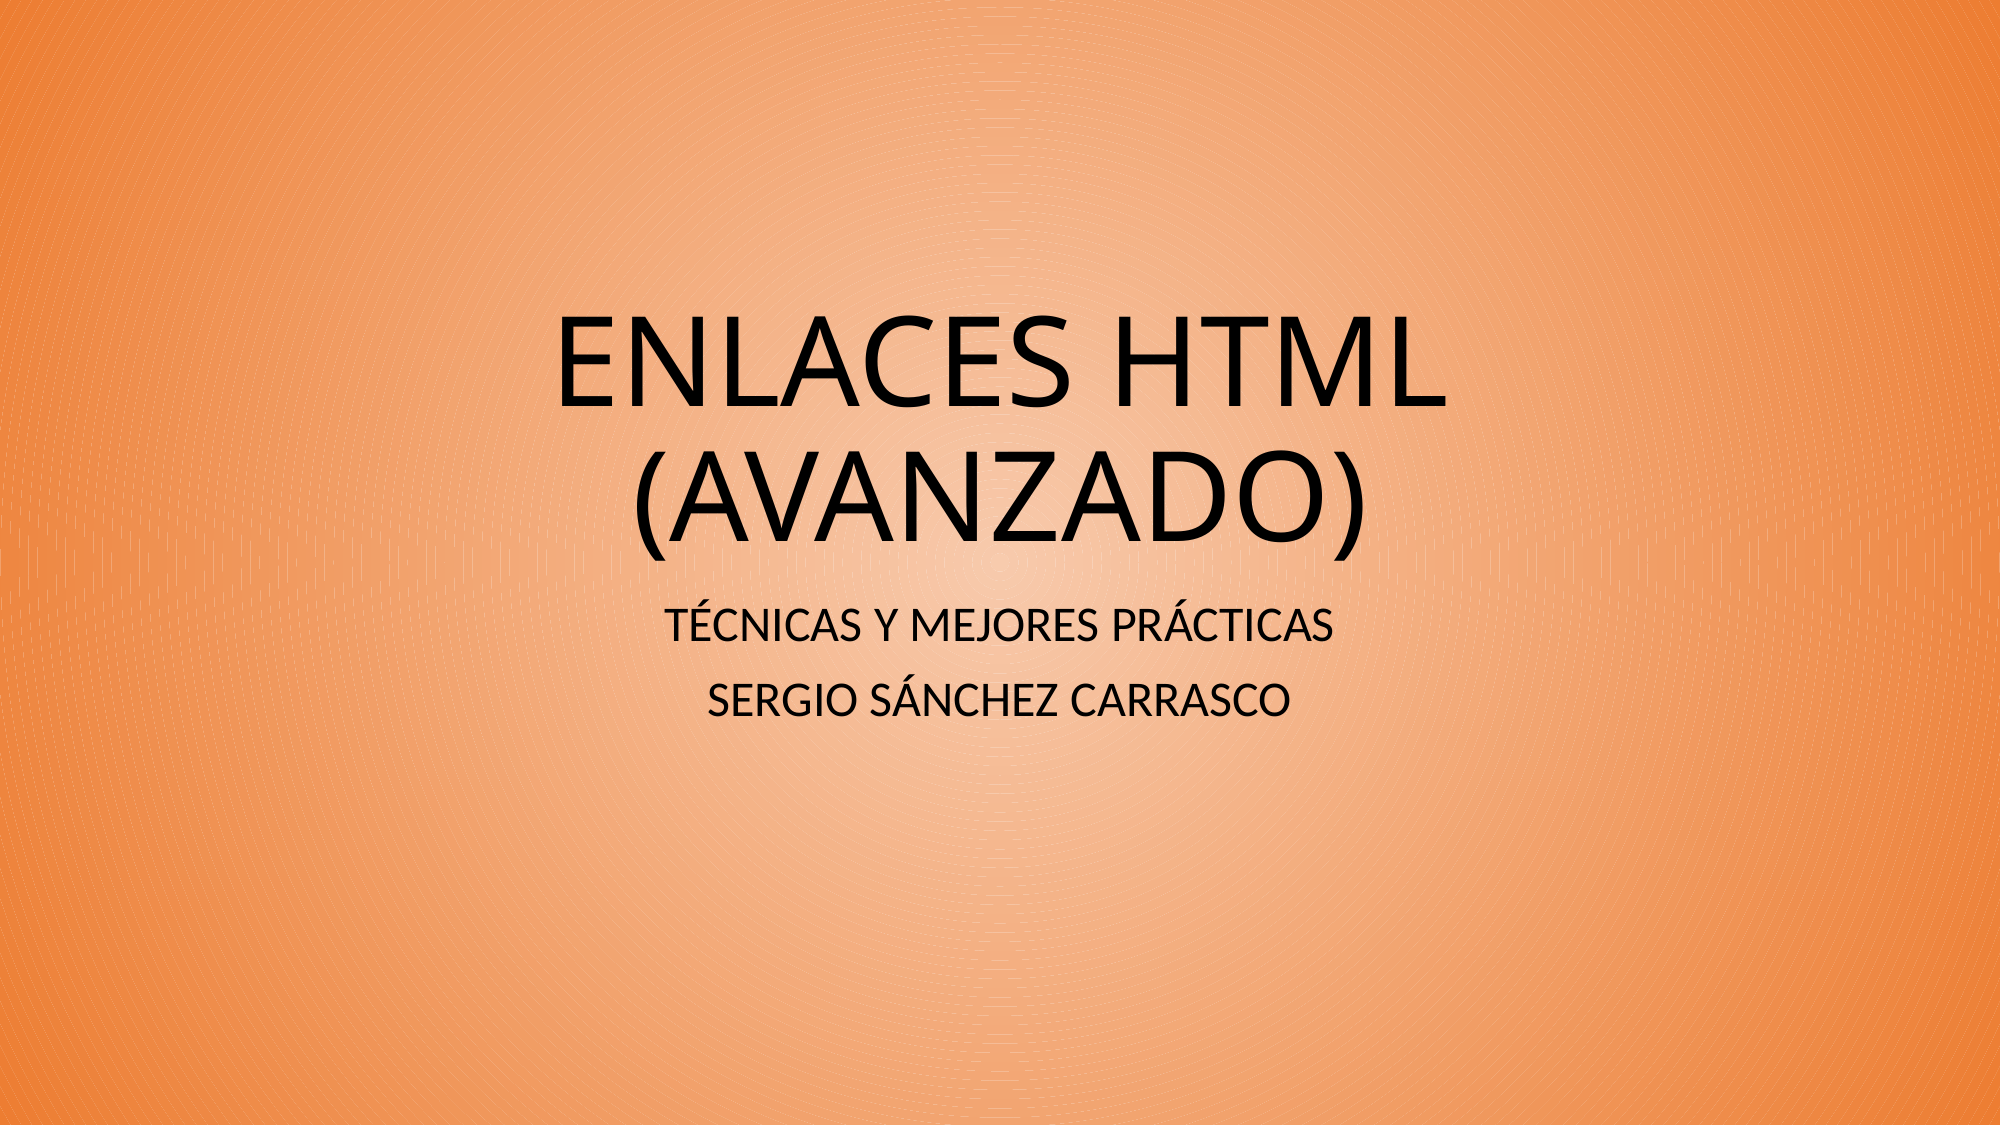

# ENLACES HTML (AVANZADO)
TÉCNICAS Y MEJORES PRÁCTICAS
SERGIO SÁNCHEZ CARRASCO